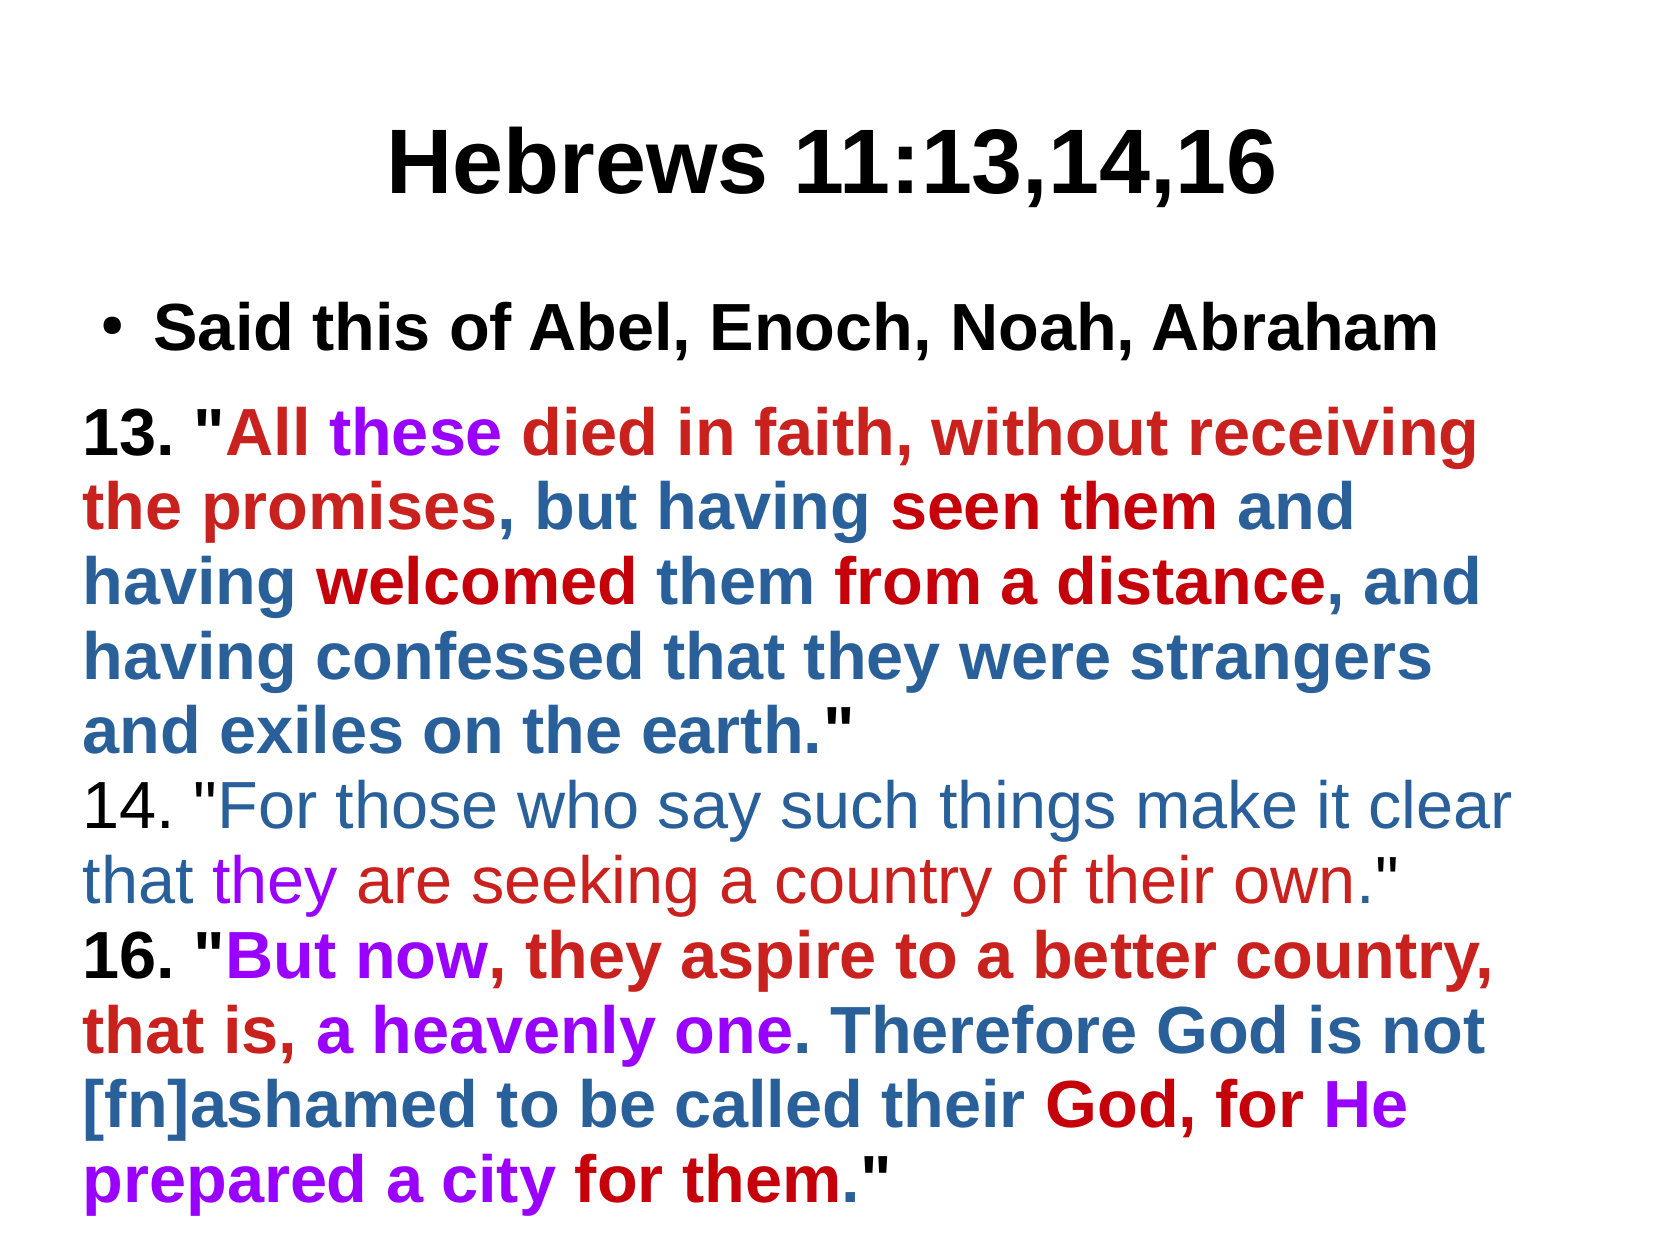

# Hebrews 11:13,14,16
Said this of Abel, Enoch, Noah, Abraham
13. "All these died in faith, without receiving the promises, but having seen them and having welcomed them from a distance, and having confessed that they were strangers and exiles on the earth."
14. "For those who say such things make it clear that they are seeking a country of their own."
16. "But now, they aspire to a better country, that is, a heavenly one. Therefore God is not [fn]ashamed to be called their God, for He prepared a city for them."